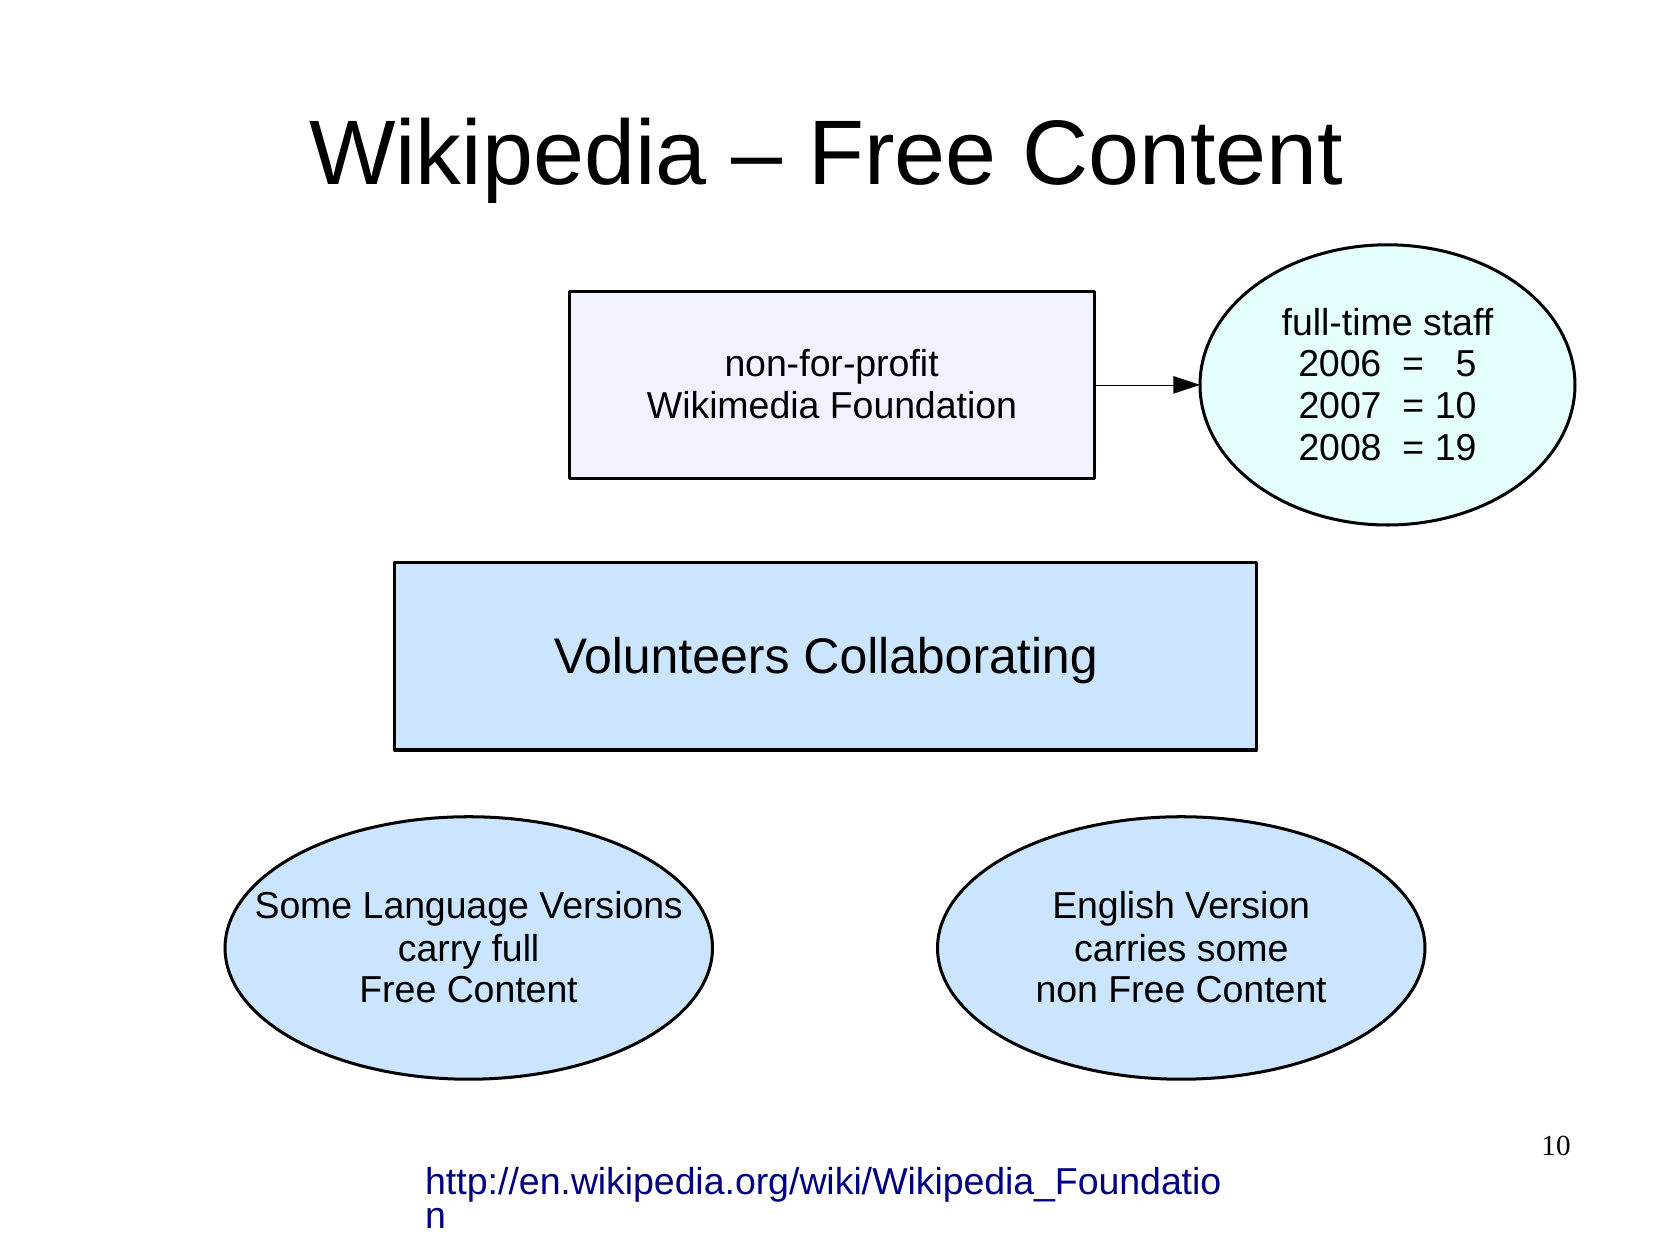

# Wikipedia – Free Content
full-time staff
2006 = 5
2007 = 10
2008 = 19
non-for-profit
Wikimedia Foundation
Volunteers Collaborating
Some Language Versions
carry full
Free Content
English Version
carries some
non Free Content
10
http://en.wikipedia.org/wiki/Wikipedia_Foundation